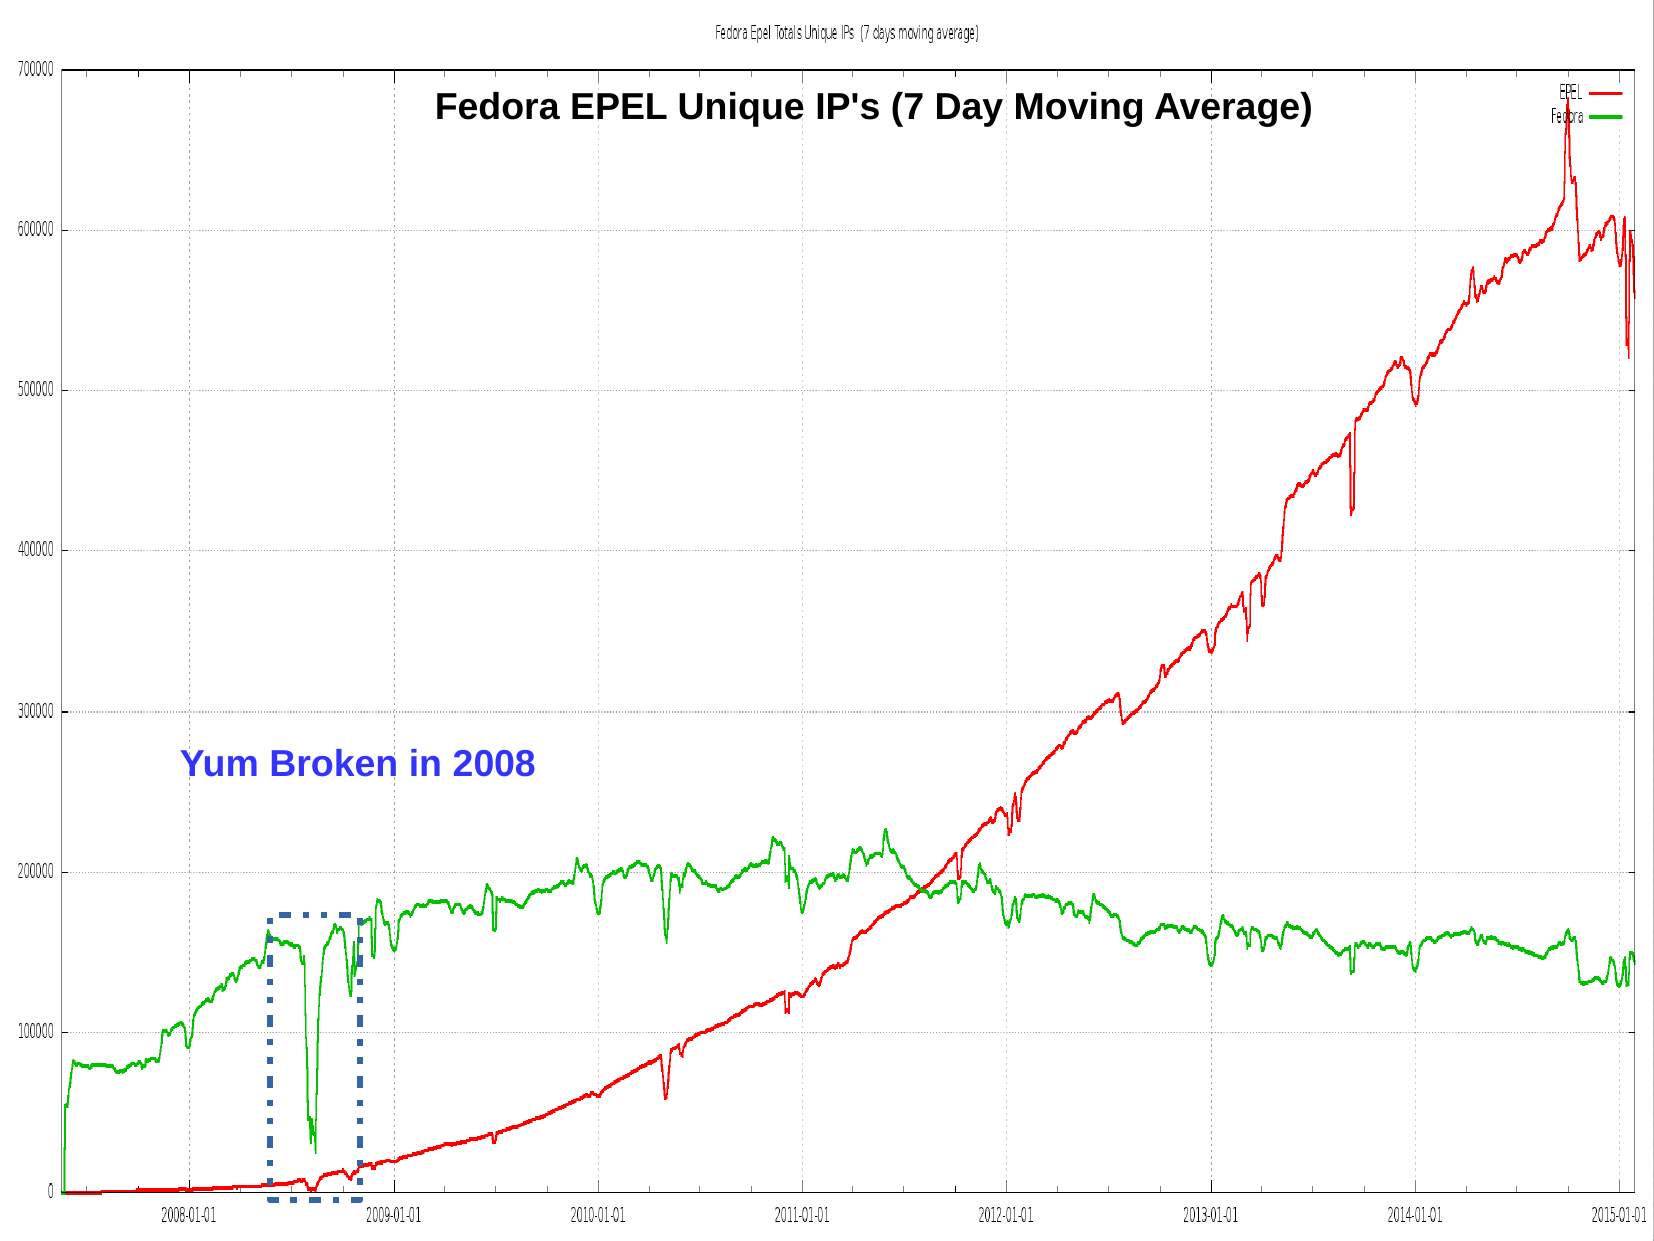

Fedora EPEL Unique IP's (7 Day Moving Average)
Yum Broken in 2008